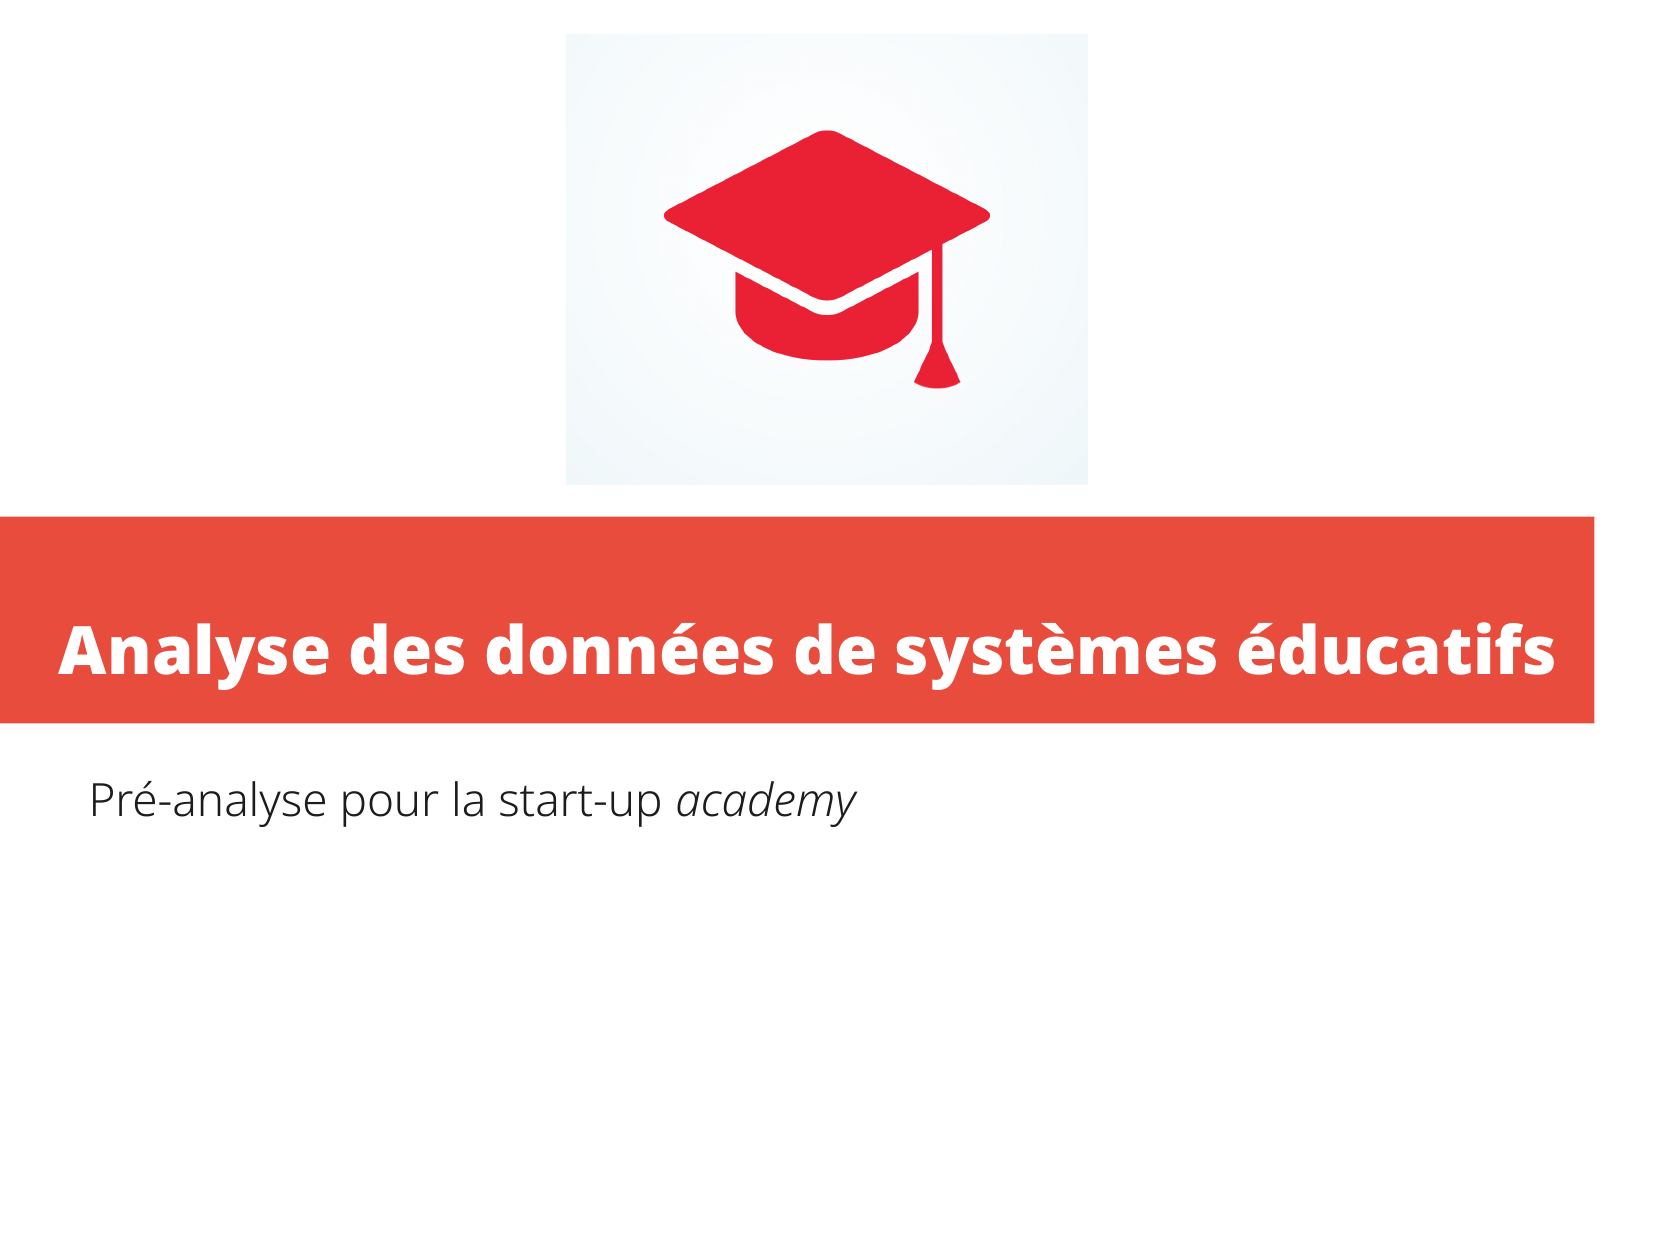

# Analyse des données de systèmes éducatifs
Pré-analyse pour la start-up academy